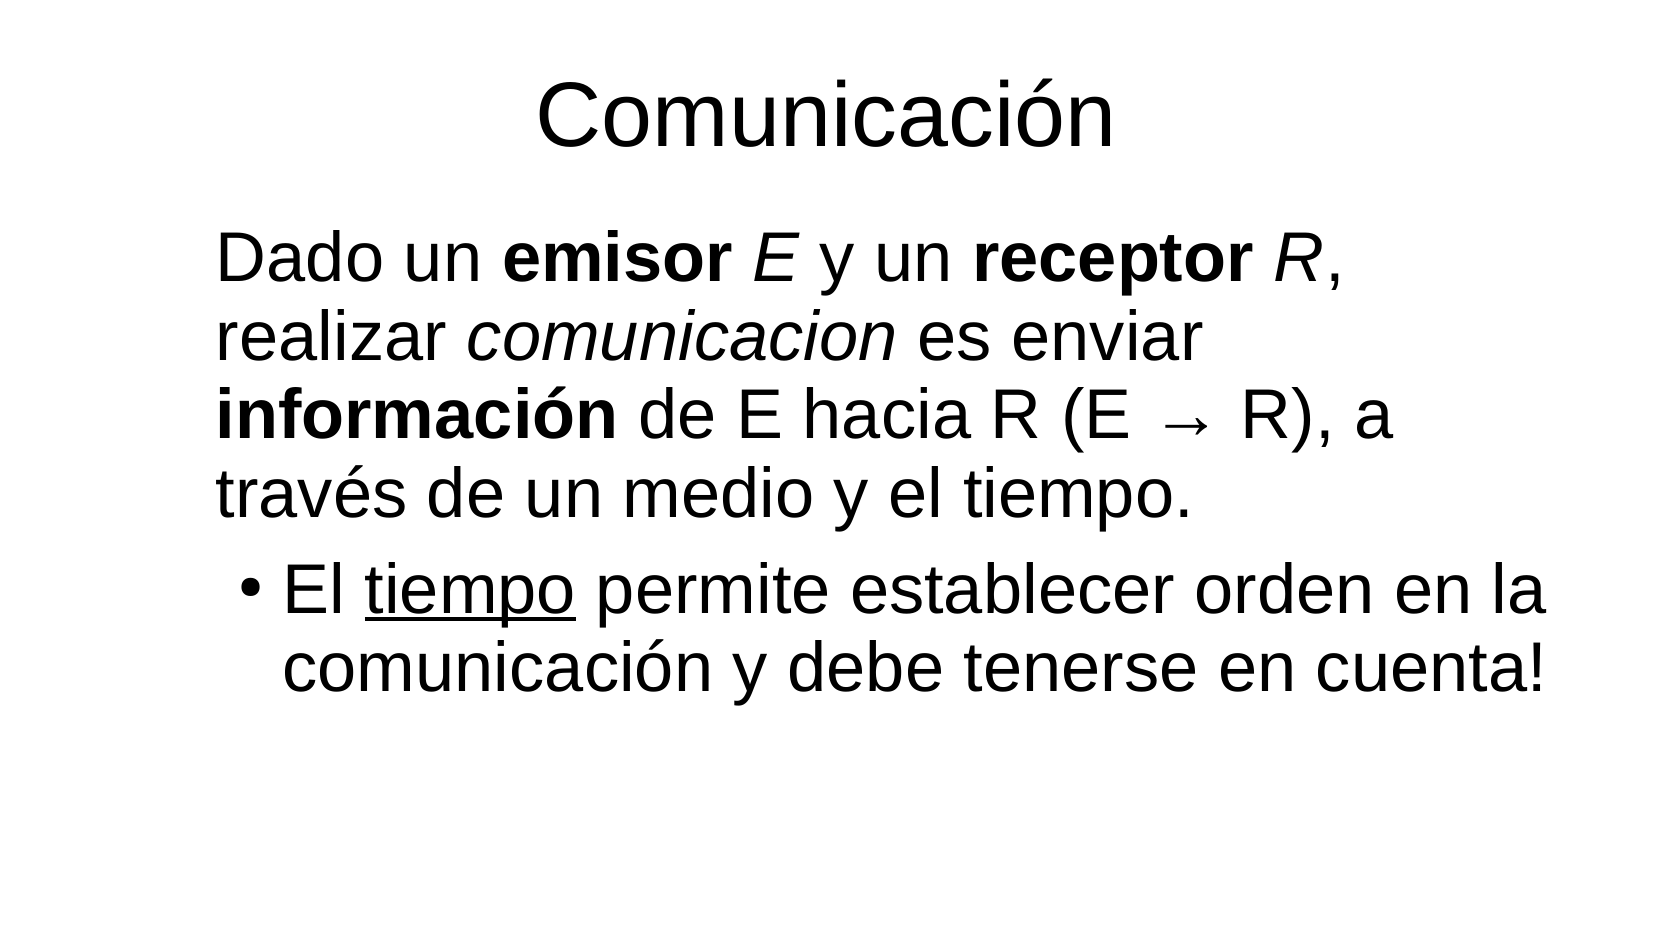

# Comunicación
Dado un emisor E y un receptor R, realizar comunicacion es enviar información de E hacia R (E → R), a través de un medio y el tiempo.
El tiempo permite establecer orden en la comunicación y debe tenerse en cuenta!